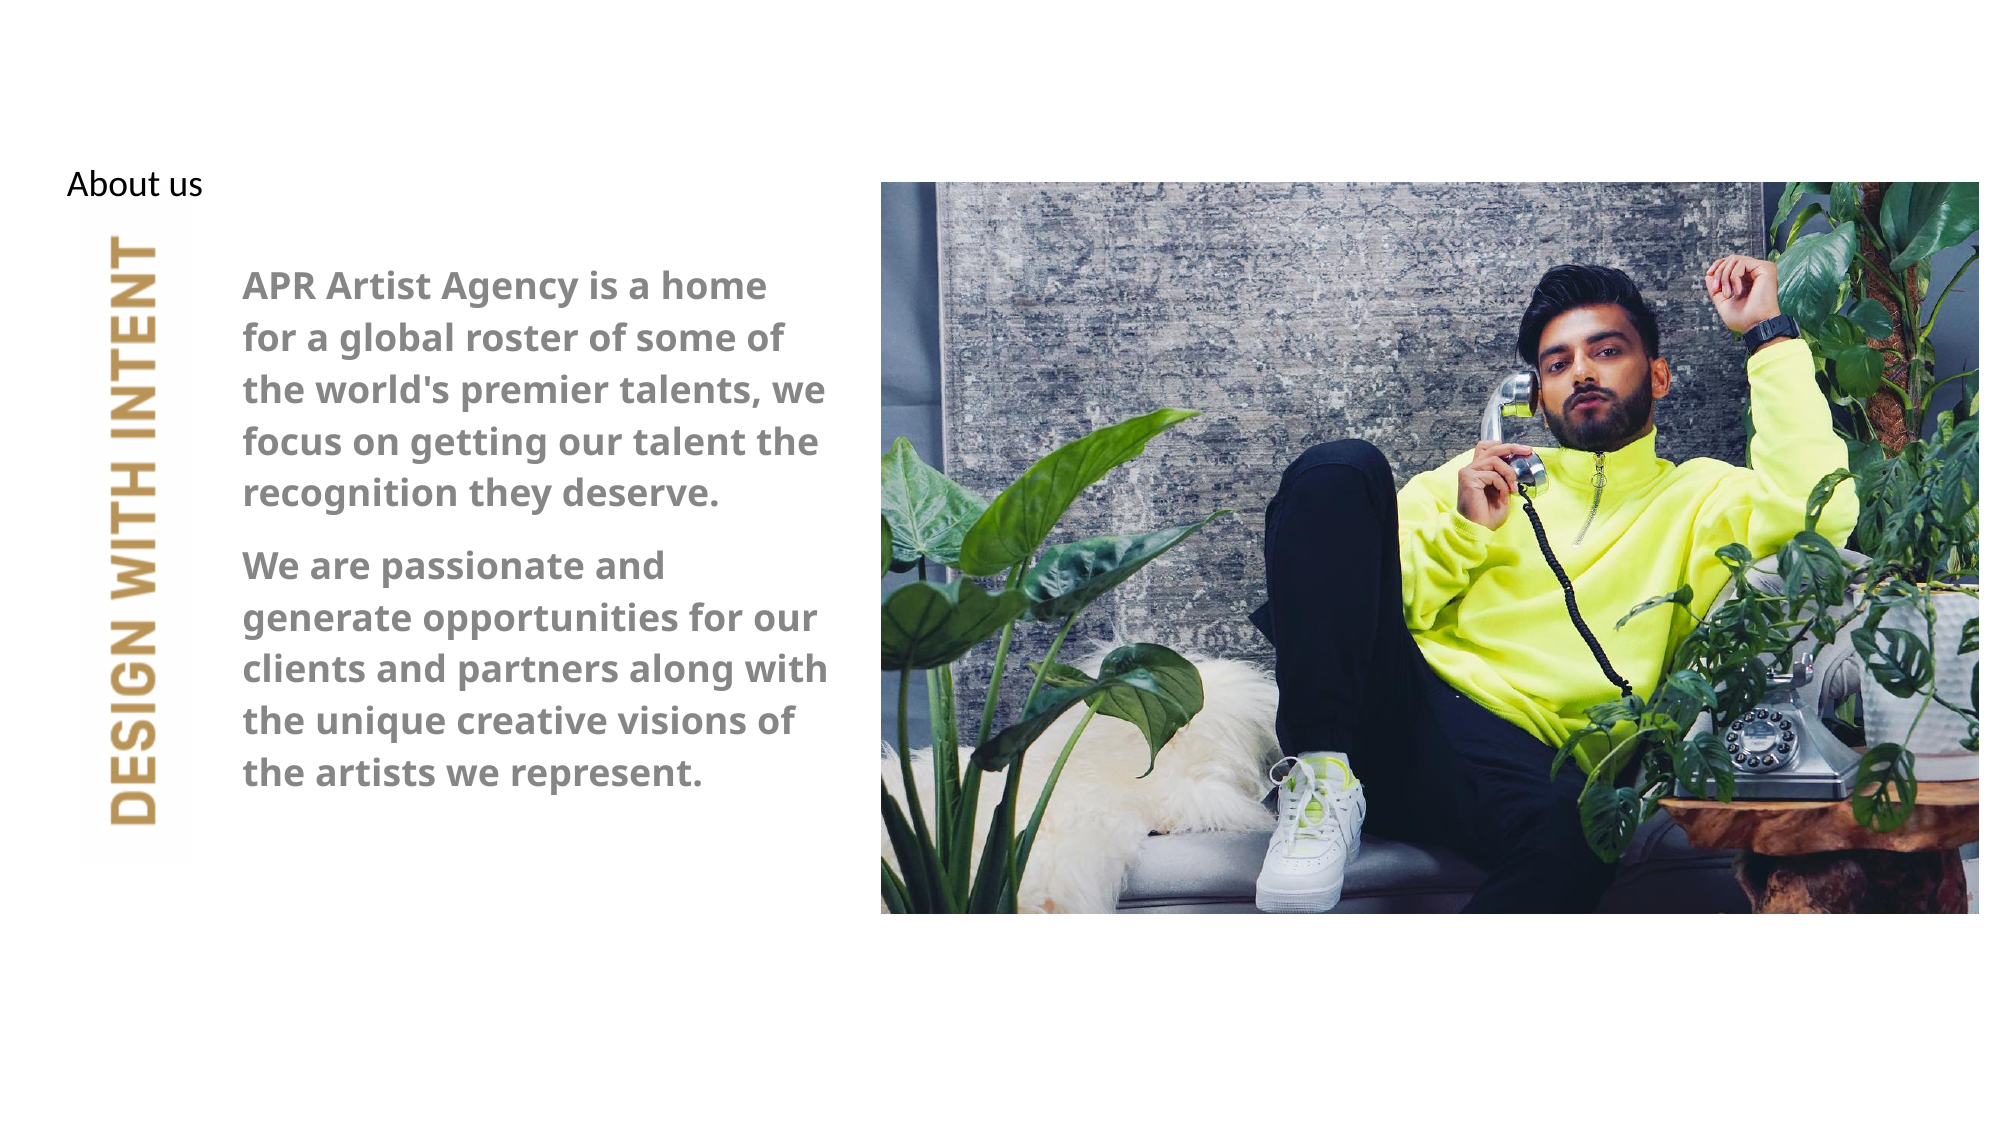

About us
APR Artist Agency is a home for a global roster of some of the world's premier talents, we focus on getting our talent the recognition they deserve.
We are passionate and generate opportunities for our clients and partners along with the unique creative visions of the artists we represent.